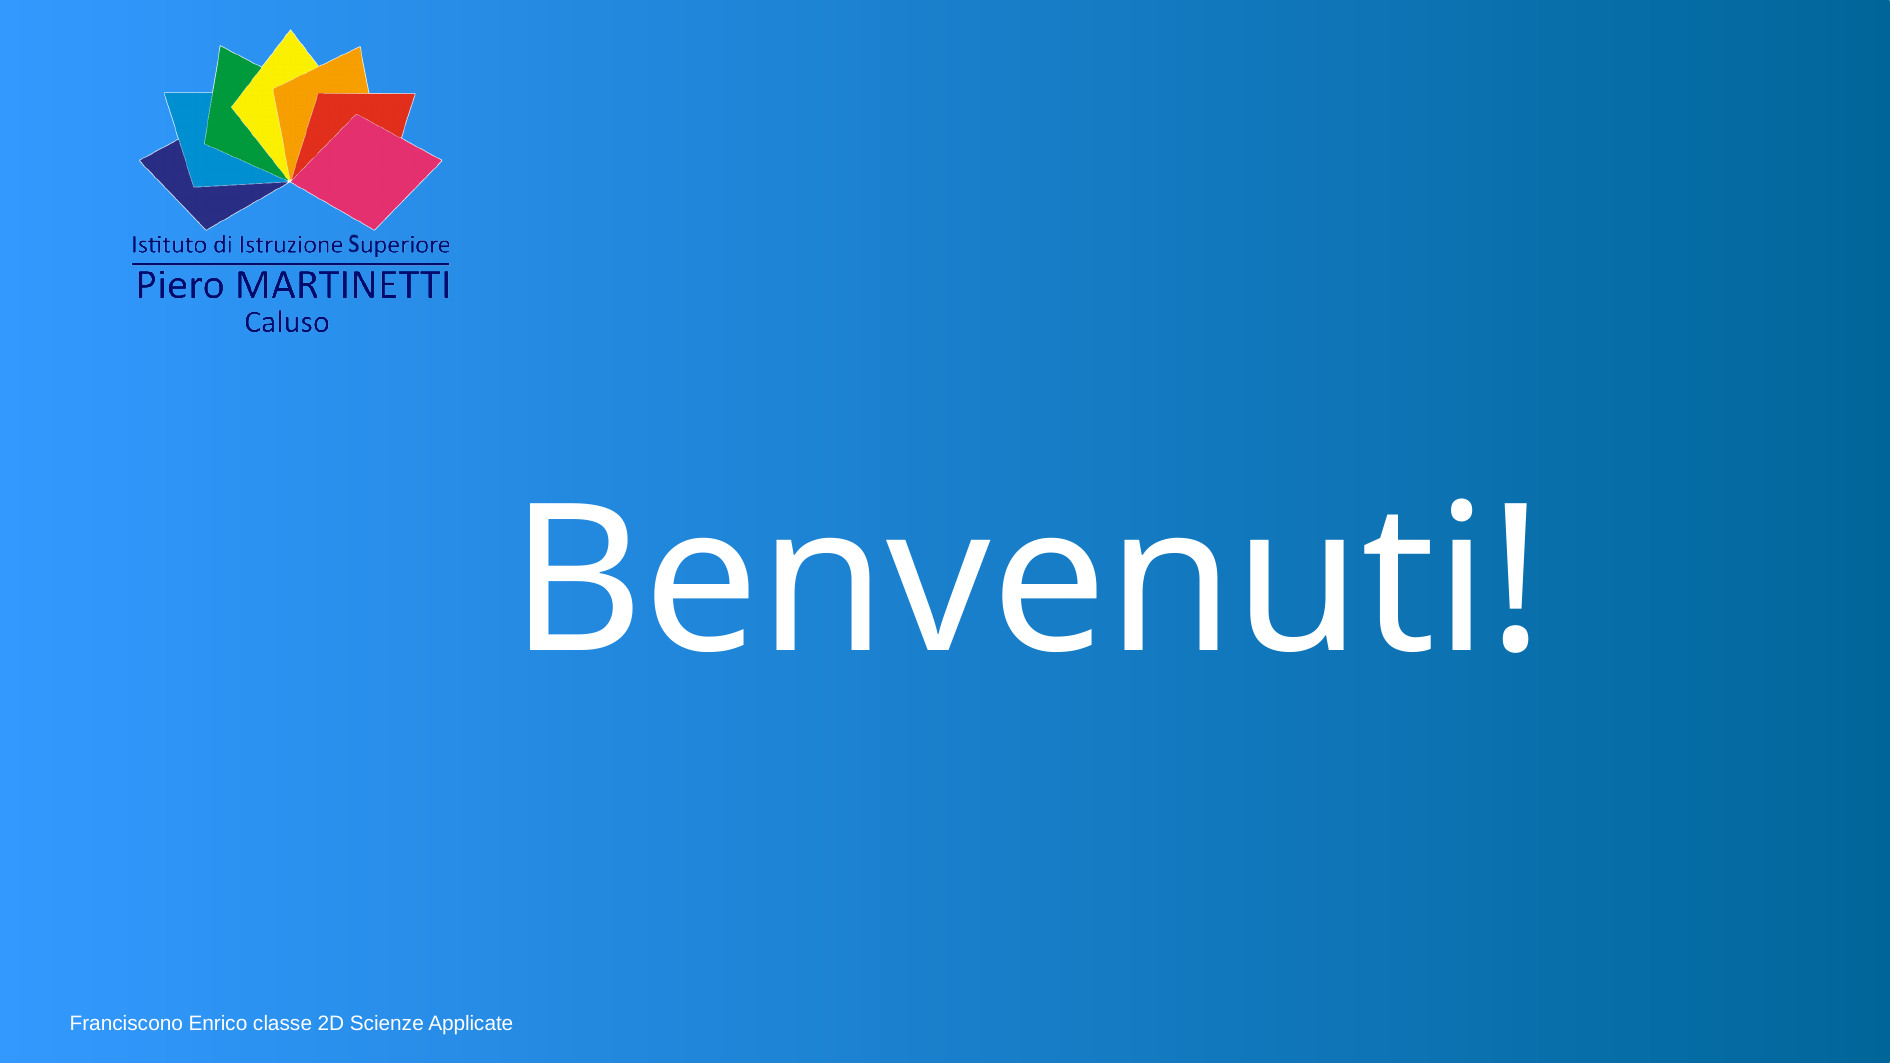

Benvenuti!
Franciscono Enrico classe 2D Scienze Applicate